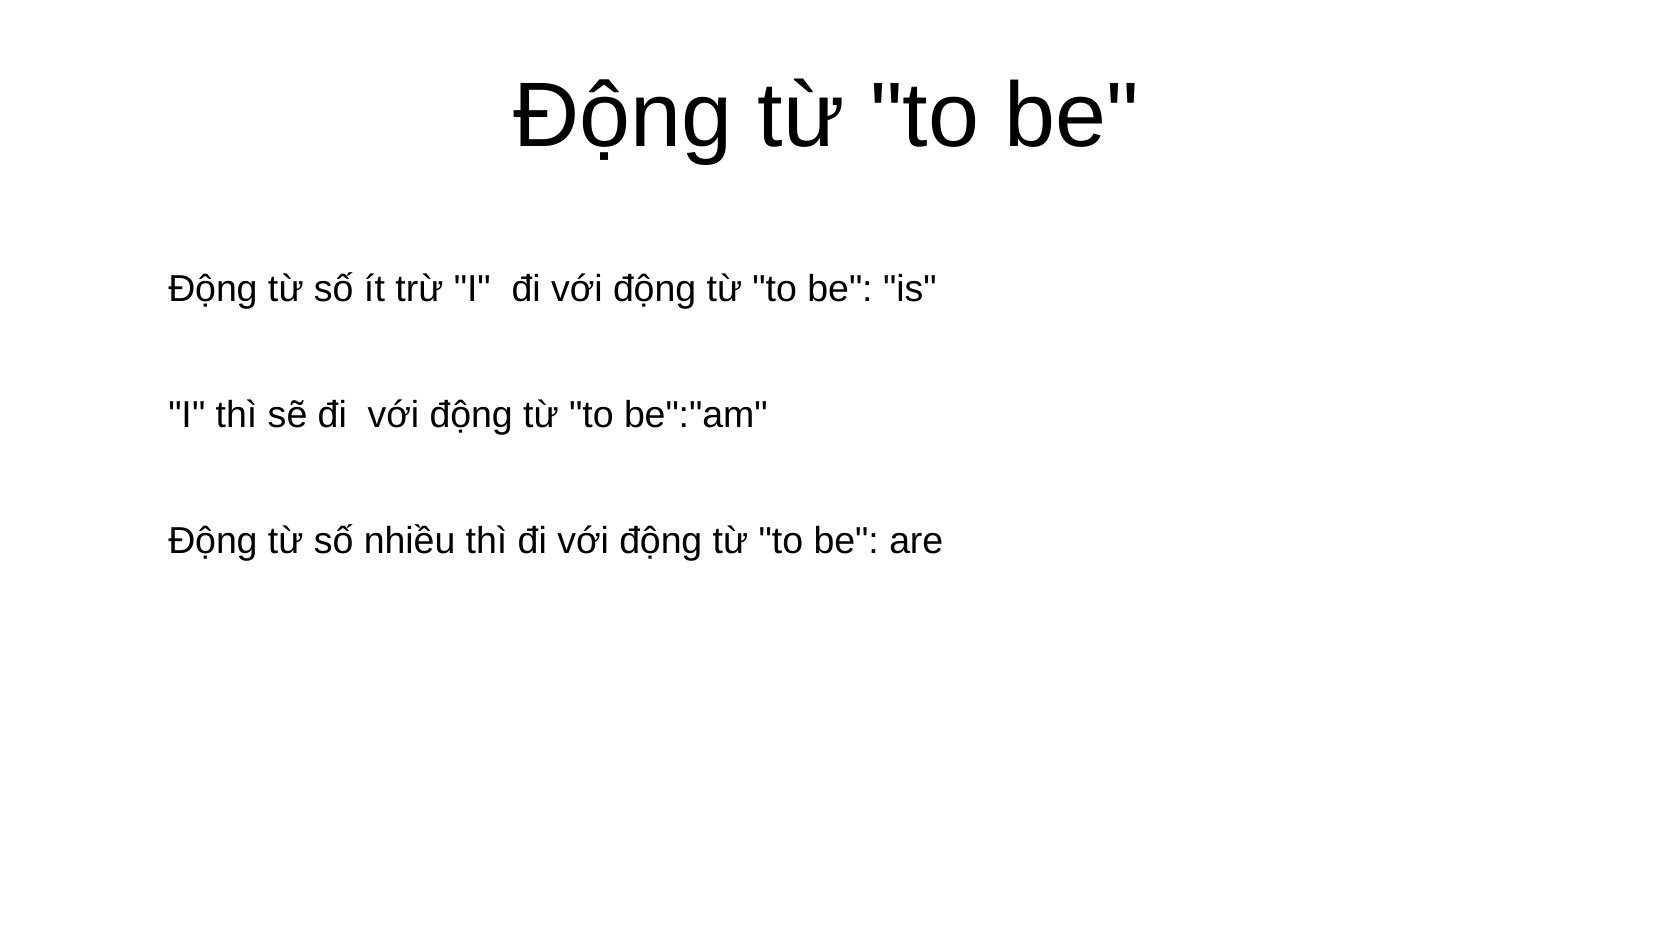

# Động từ "to be"
Động từ số ít trừ "I" đi với động từ "to be": "is"
"I" thì sẽ đi với động từ "to be":"am"
Động từ số nhiều thì đi với động từ "to be": are